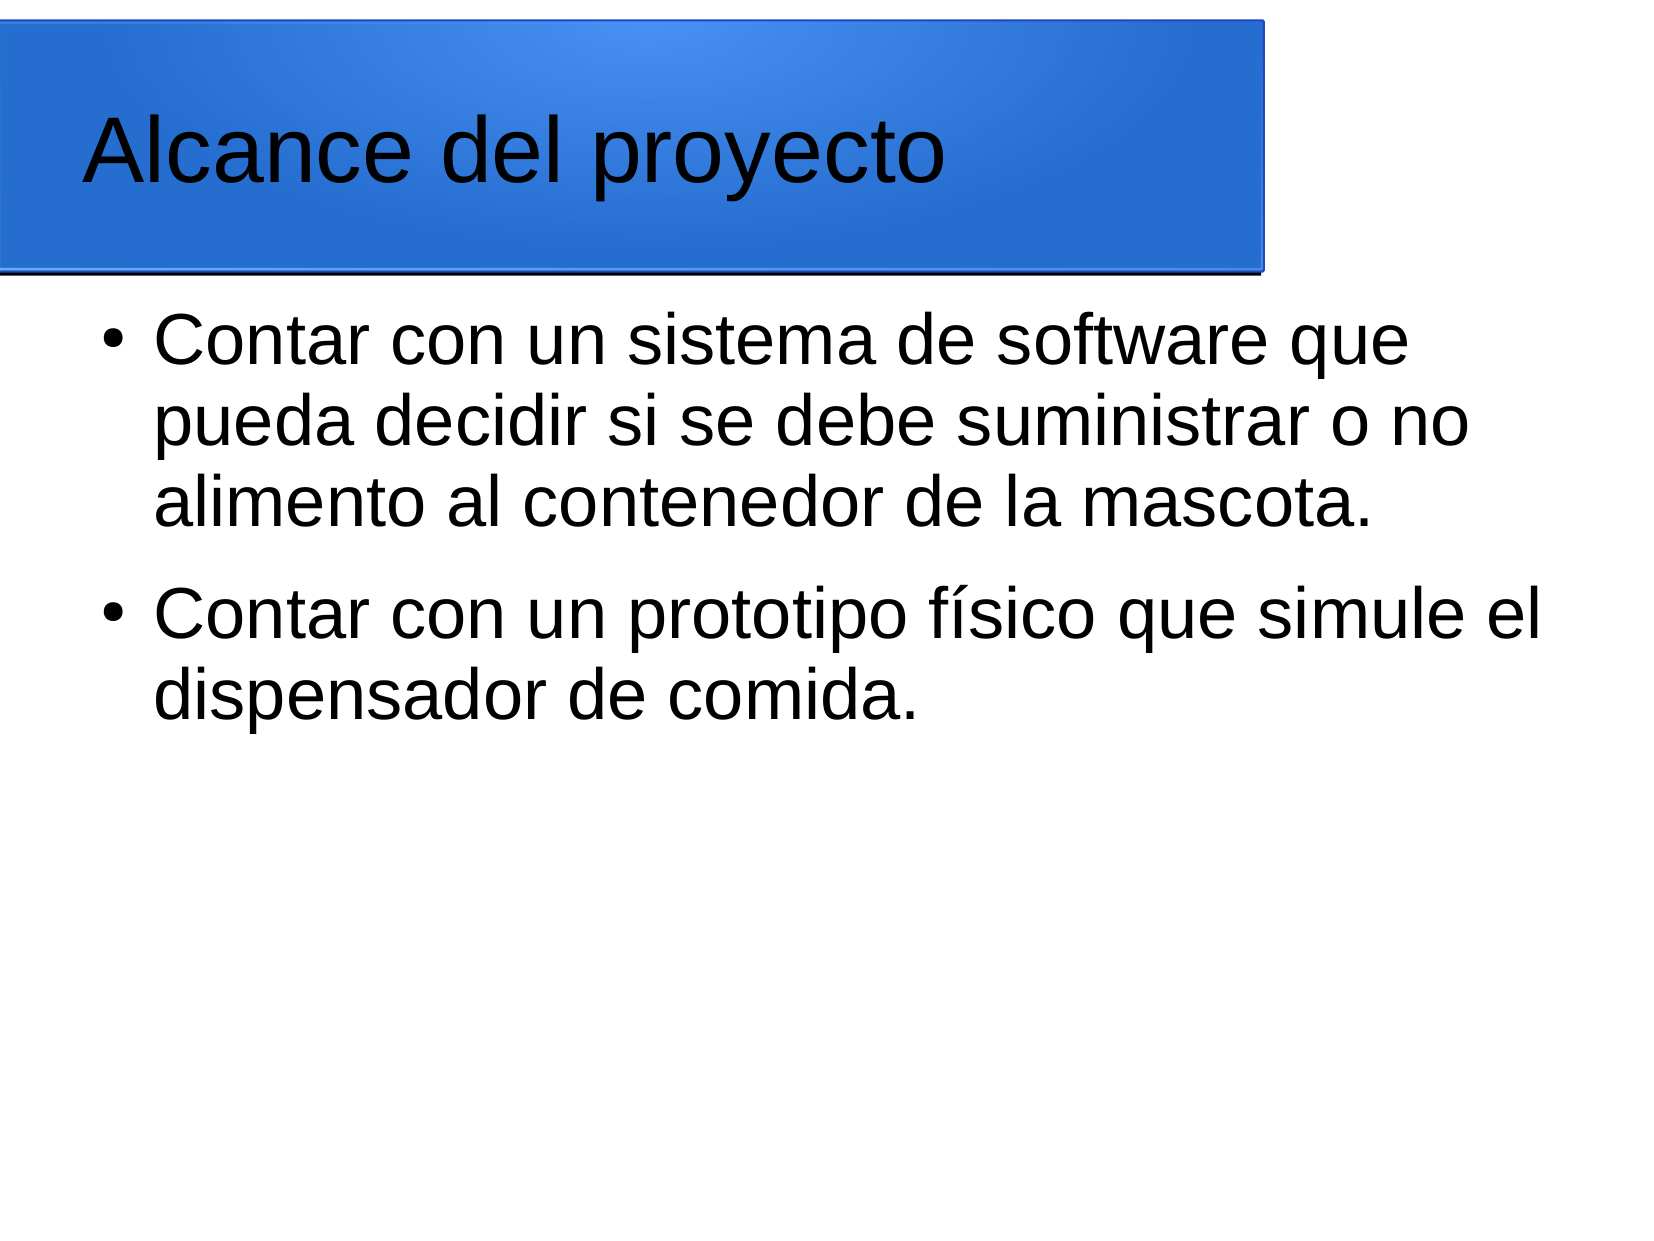

# Alcance del proyecto
Contar con un sistema de software que pueda decidir si se debe suministrar o no alimento al contenedor de la mascota.
Contar con un prototipo físico que simule el dispensador de comida.